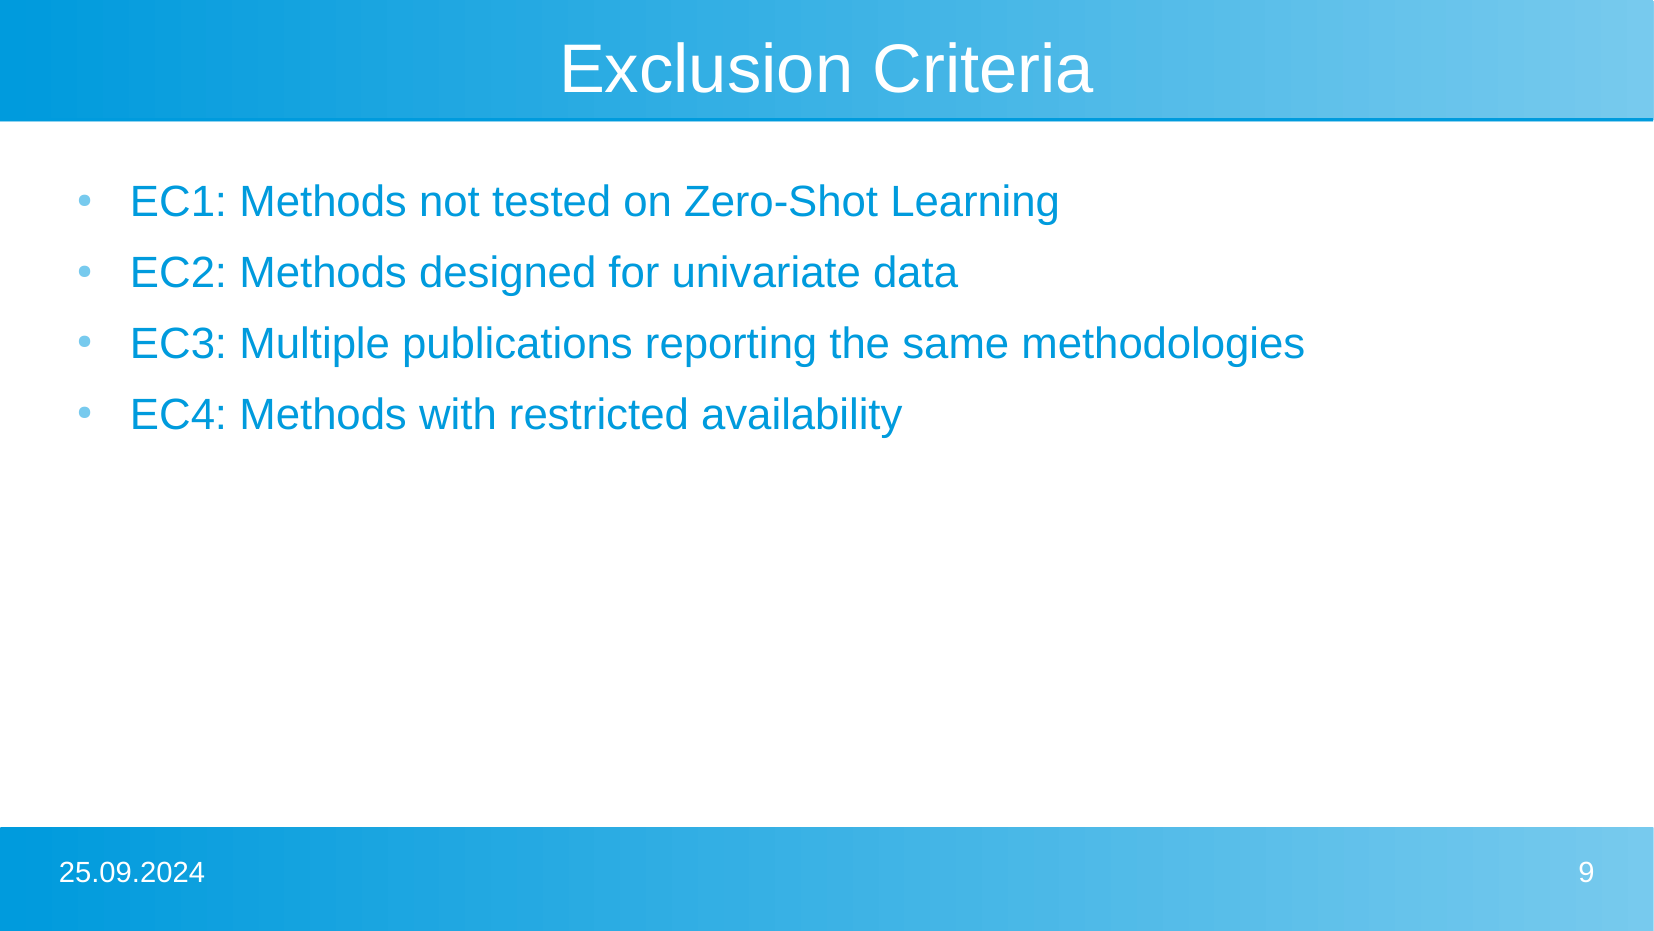

# Exclusion Criteria
EC1: Methods not tested on Zero-Shot Learning
EC2: Methods designed for univariate data
EC3: Multiple publications reporting the same methodologies
EC4: Methods with restricted availability
9